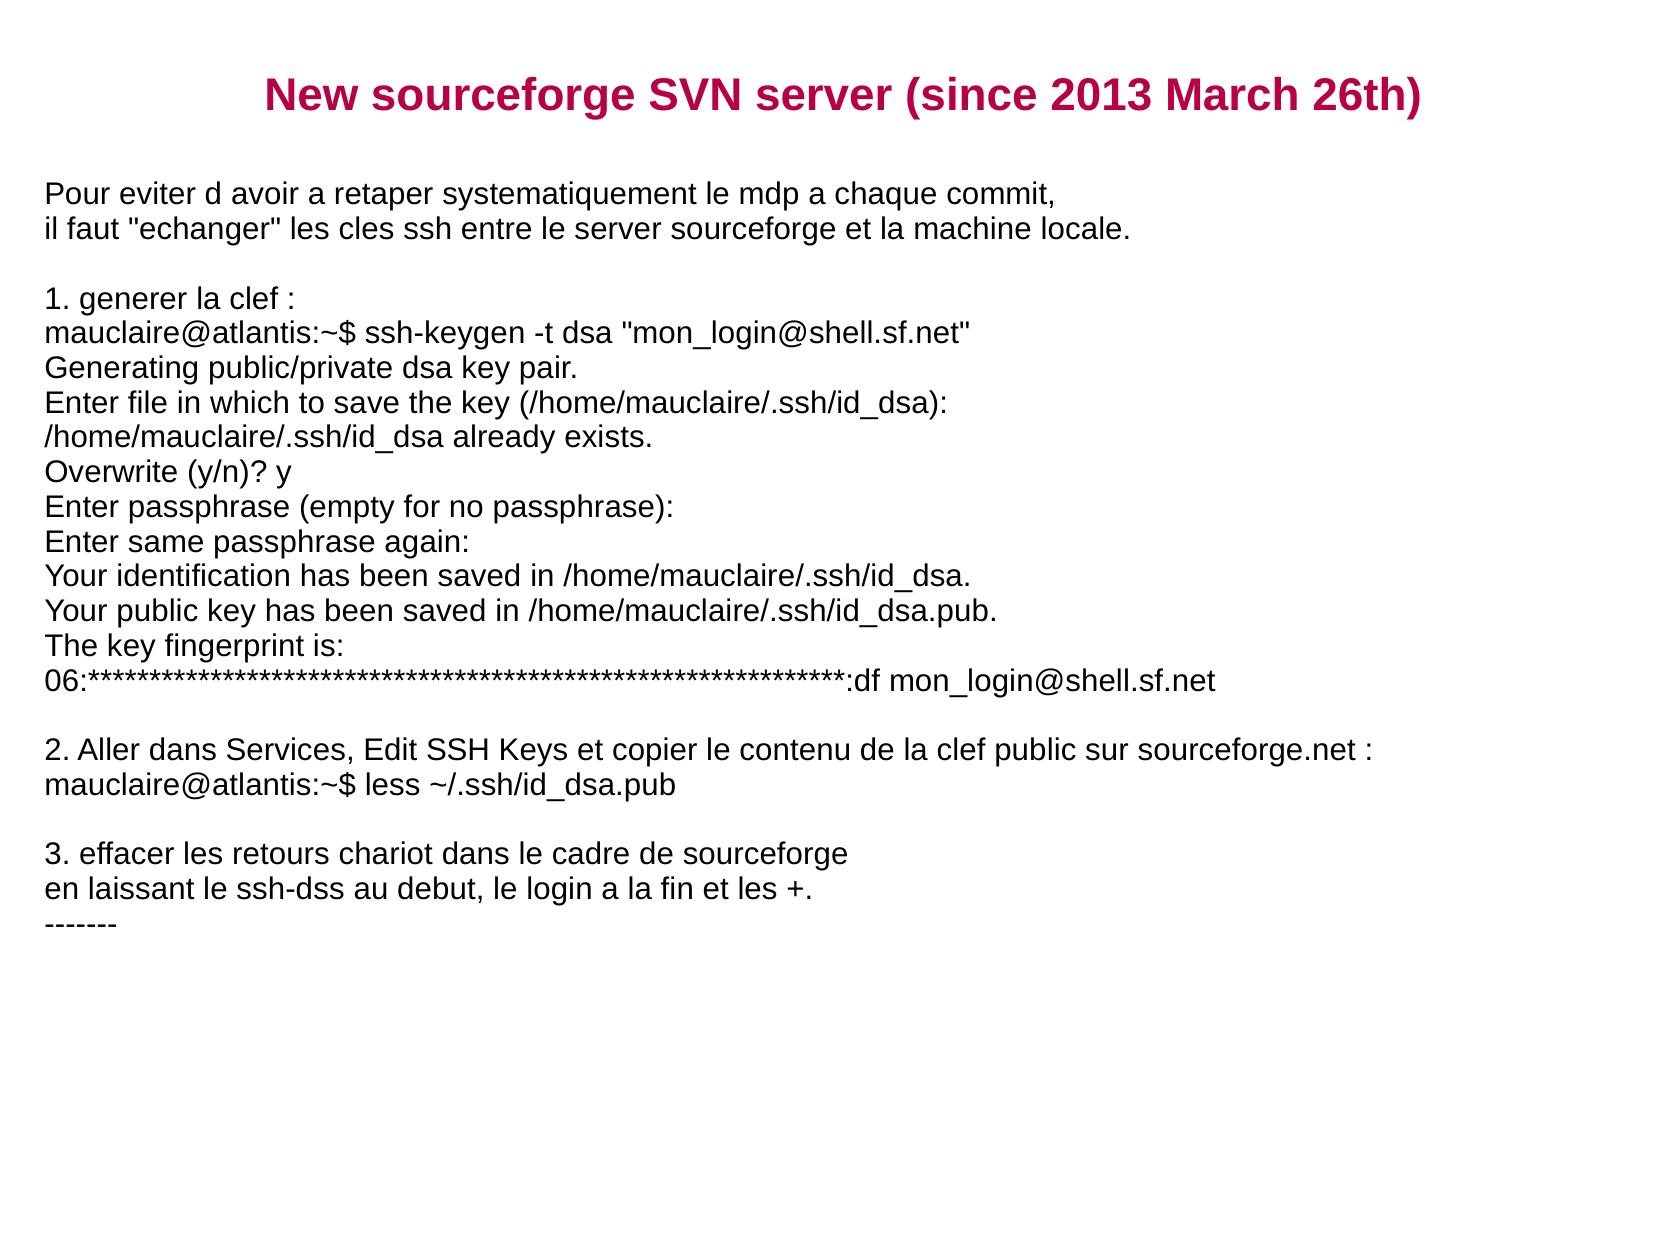

New sourceforge SVN server (since 2013 March 26th)
Pour eviter d avoir a retaper systematiquement le mdp a chaque commit,
il faut "echanger" les cles ssh entre le server sourceforge et la machine locale.
1. generer la clef :
mauclaire@atlantis:~$ ssh-keygen -t dsa "mon_login@shell.sf.net"
Generating public/private dsa key pair.
Enter file in which to save the key (/home/mauclaire/.ssh/id_dsa):
/home/mauclaire/.ssh/id_dsa already exists.
Overwrite (y/n)? y
Enter passphrase (empty for no passphrase):
Enter same passphrase again:
Your identification has been saved in /home/mauclaire/.ssh/id_dsa.
Your public key has been saved in /home/mauclaire/.ssh/id_dsa.pub.
The key fingerprint is:
06:**************************************************************:df mon_login@shell.sf.net
2. Aller dans Services, Edit SSH Keys et copier le contenu de la clef public sur sourceforge.net :
mauclaire@atlantis:~$ less ~/.ssh/id_dsa.pub
3. effacer les retours chariot dans le cadre de sourceforge
en laissant le ssh-dss au debut, le login a la fin et les +.
-------